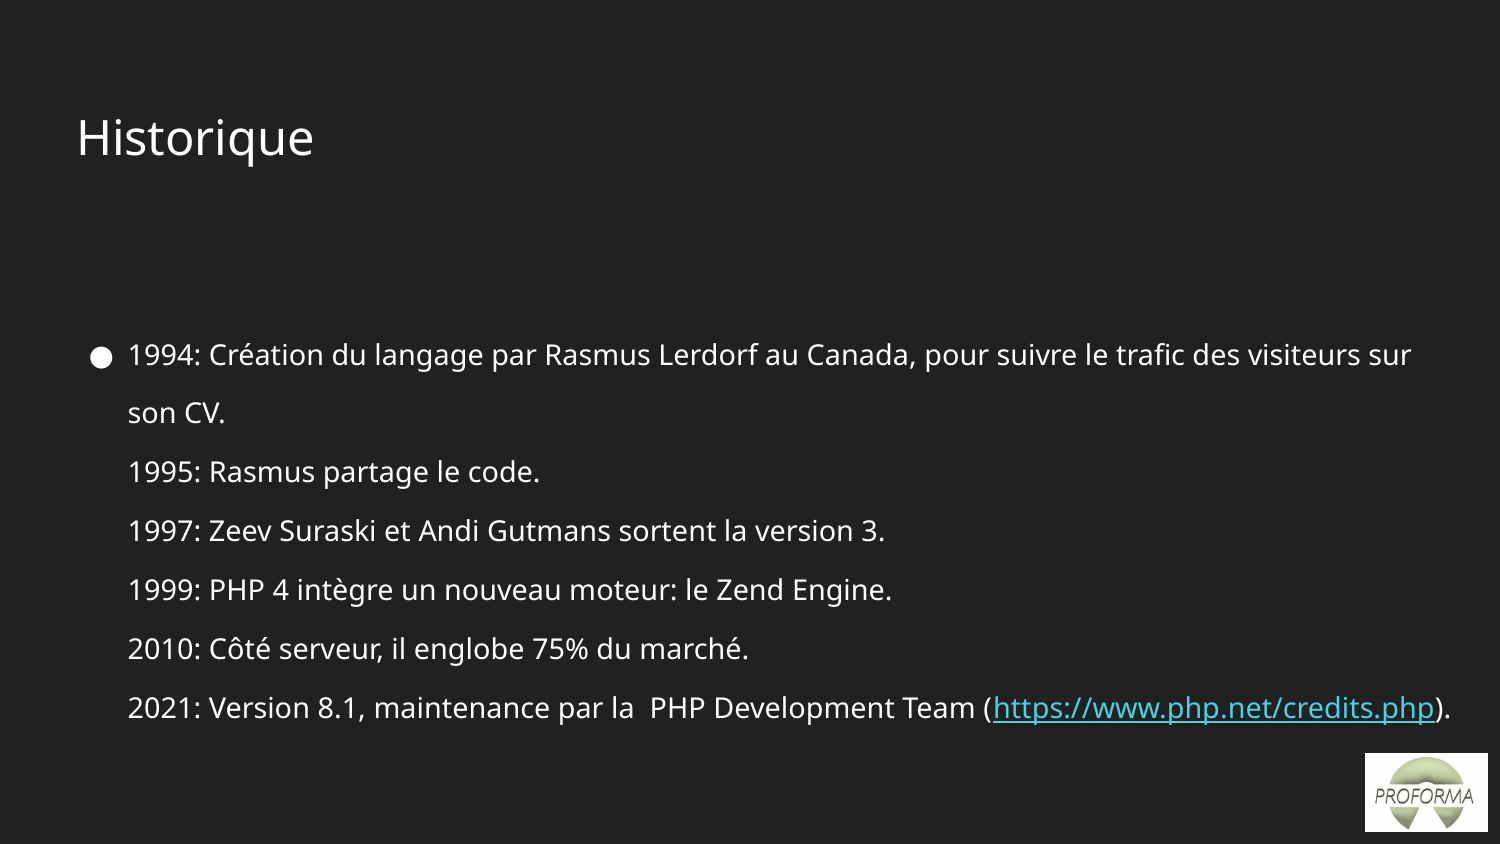

# Historique
1994: Création du langage par Rasmus Lerdorf au Canada, pour suivre le trafic des visiteurs sur son CV.
1995: Rasmus partage le code.
1997: Zeev Suraski et Andi Gutmans sortent la version 3.
1999: PHP 4 intègre un nouveau moteur: le Zend Engine.
2010: Côté serveur, il englobe 75% du marché.
2021: Version 8.1, maintenance par la PHP Development Team (https://www.php.net/credits.php).